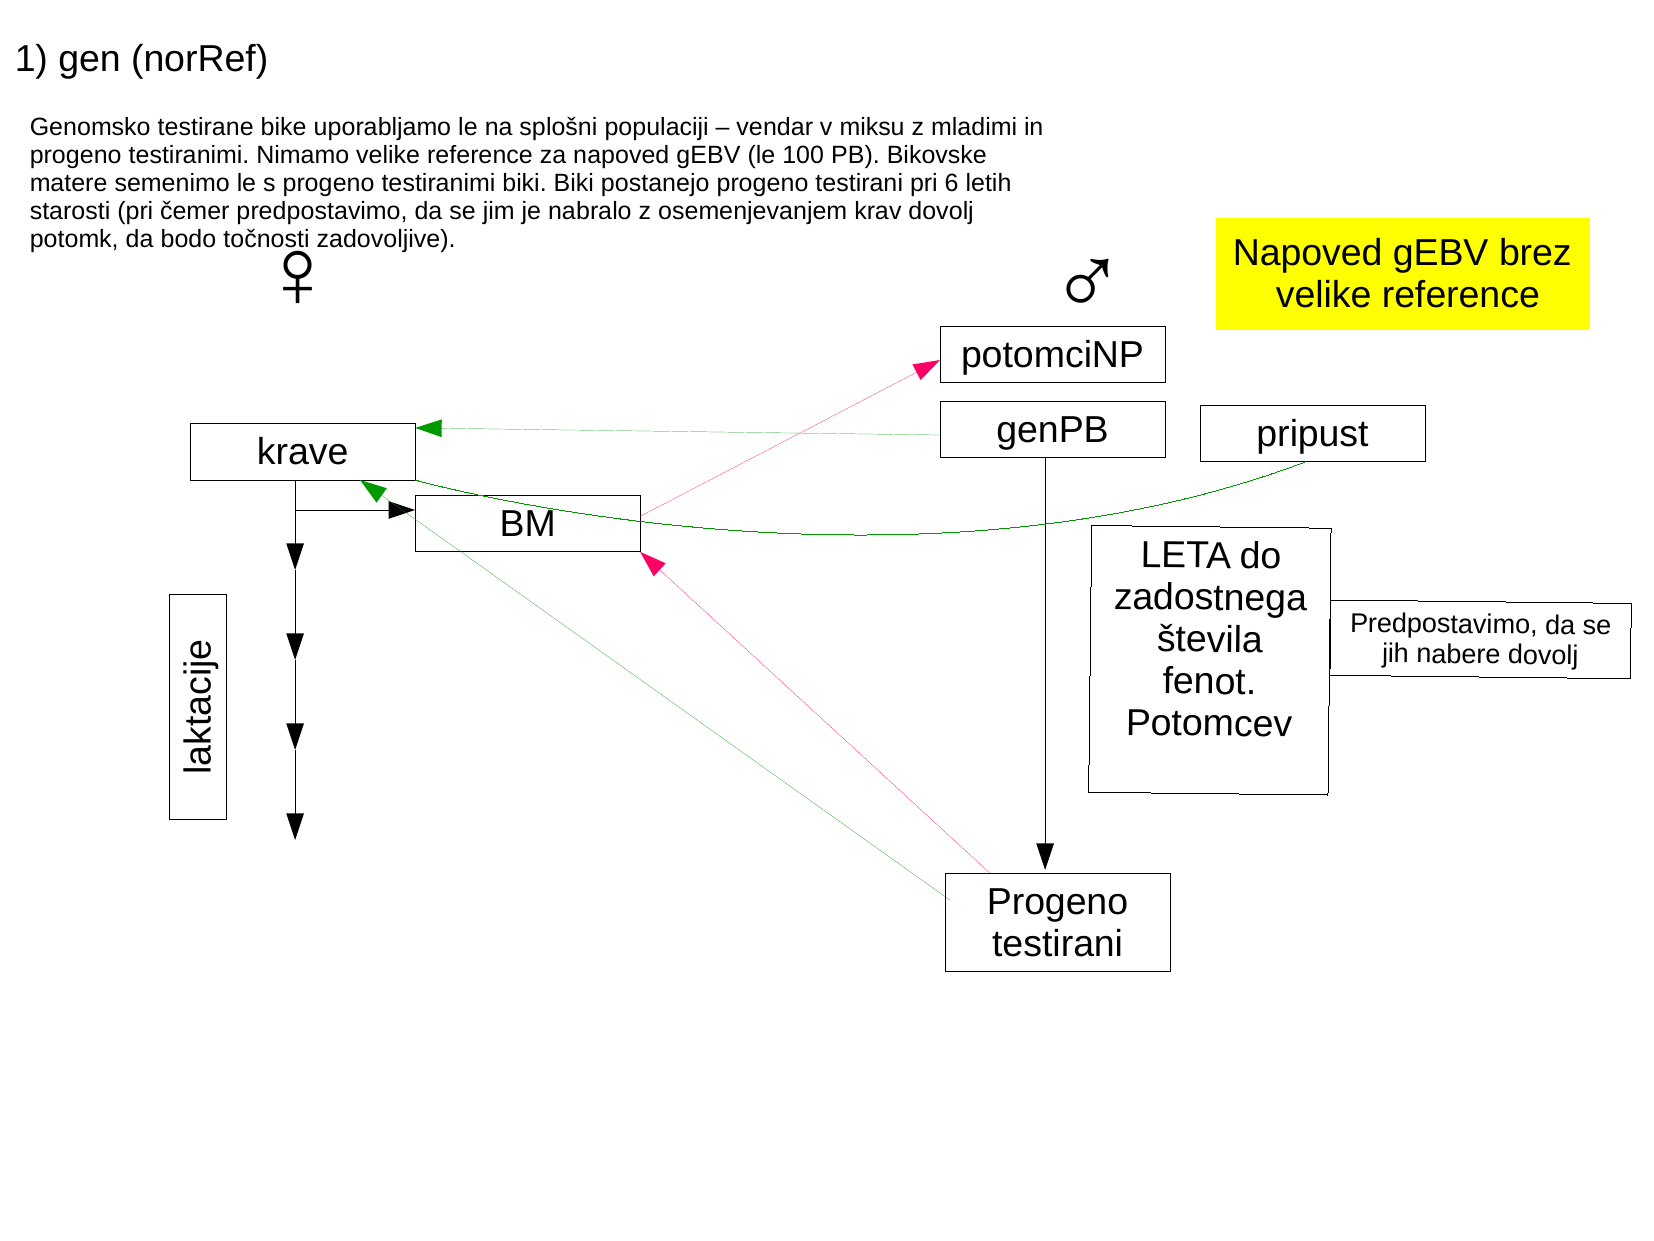

1) gen (norRef)
Genomsko testirane bike uporabljamo le na splošni populaciji – vendar v miksu z mladimi in progeno testiranimi. Nimamo velike reference za napoved gEBV (le 100 PB). Bikovske matere semenimo le s progeno testiranimi biki. Biki postanejo progeno testirani pri 6 letih starosti (pri čemer predpostavimo, da se jim je nabralo z osemenjevanjem krav dovolj potomk, da bodo točnosti zadovoljive).
♀
♂
Napoved gEBV brez
 velike reference
potomciNP
genPB
pripust
krave
BM
LETA do zadostnega števila fenot. Potomcev
Predpostavimo, da se jih nabere dovolj
laktacije
Progeno testirani